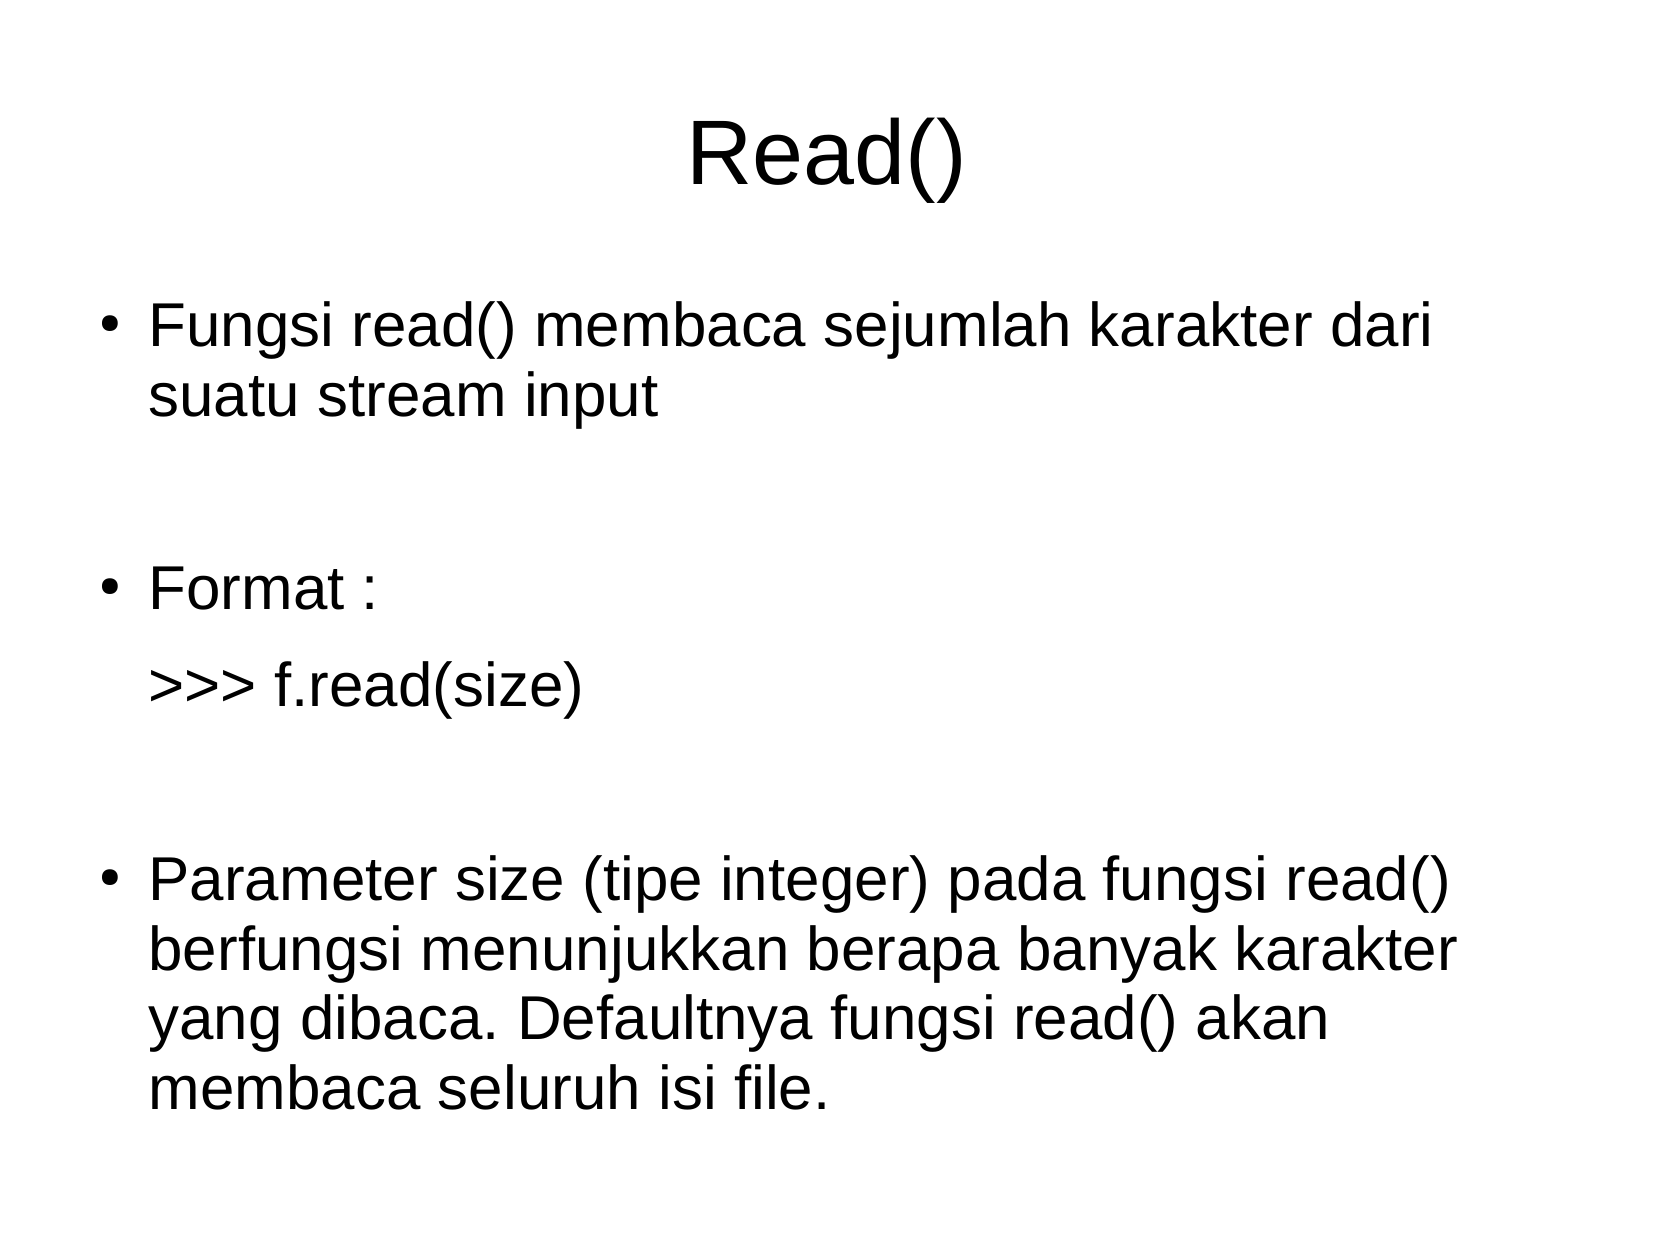

# Read()
Fungsi read() membaca sejumlah karakter dari suatu stream input
Format :
>>> f.read(size)
Parameter size (tipe integer) pada fungsi read() berfungsi menunjukkan berapa banyak karakter yang dibaca. Defaultnya fungsi read() akan membaca seluruh isi file.